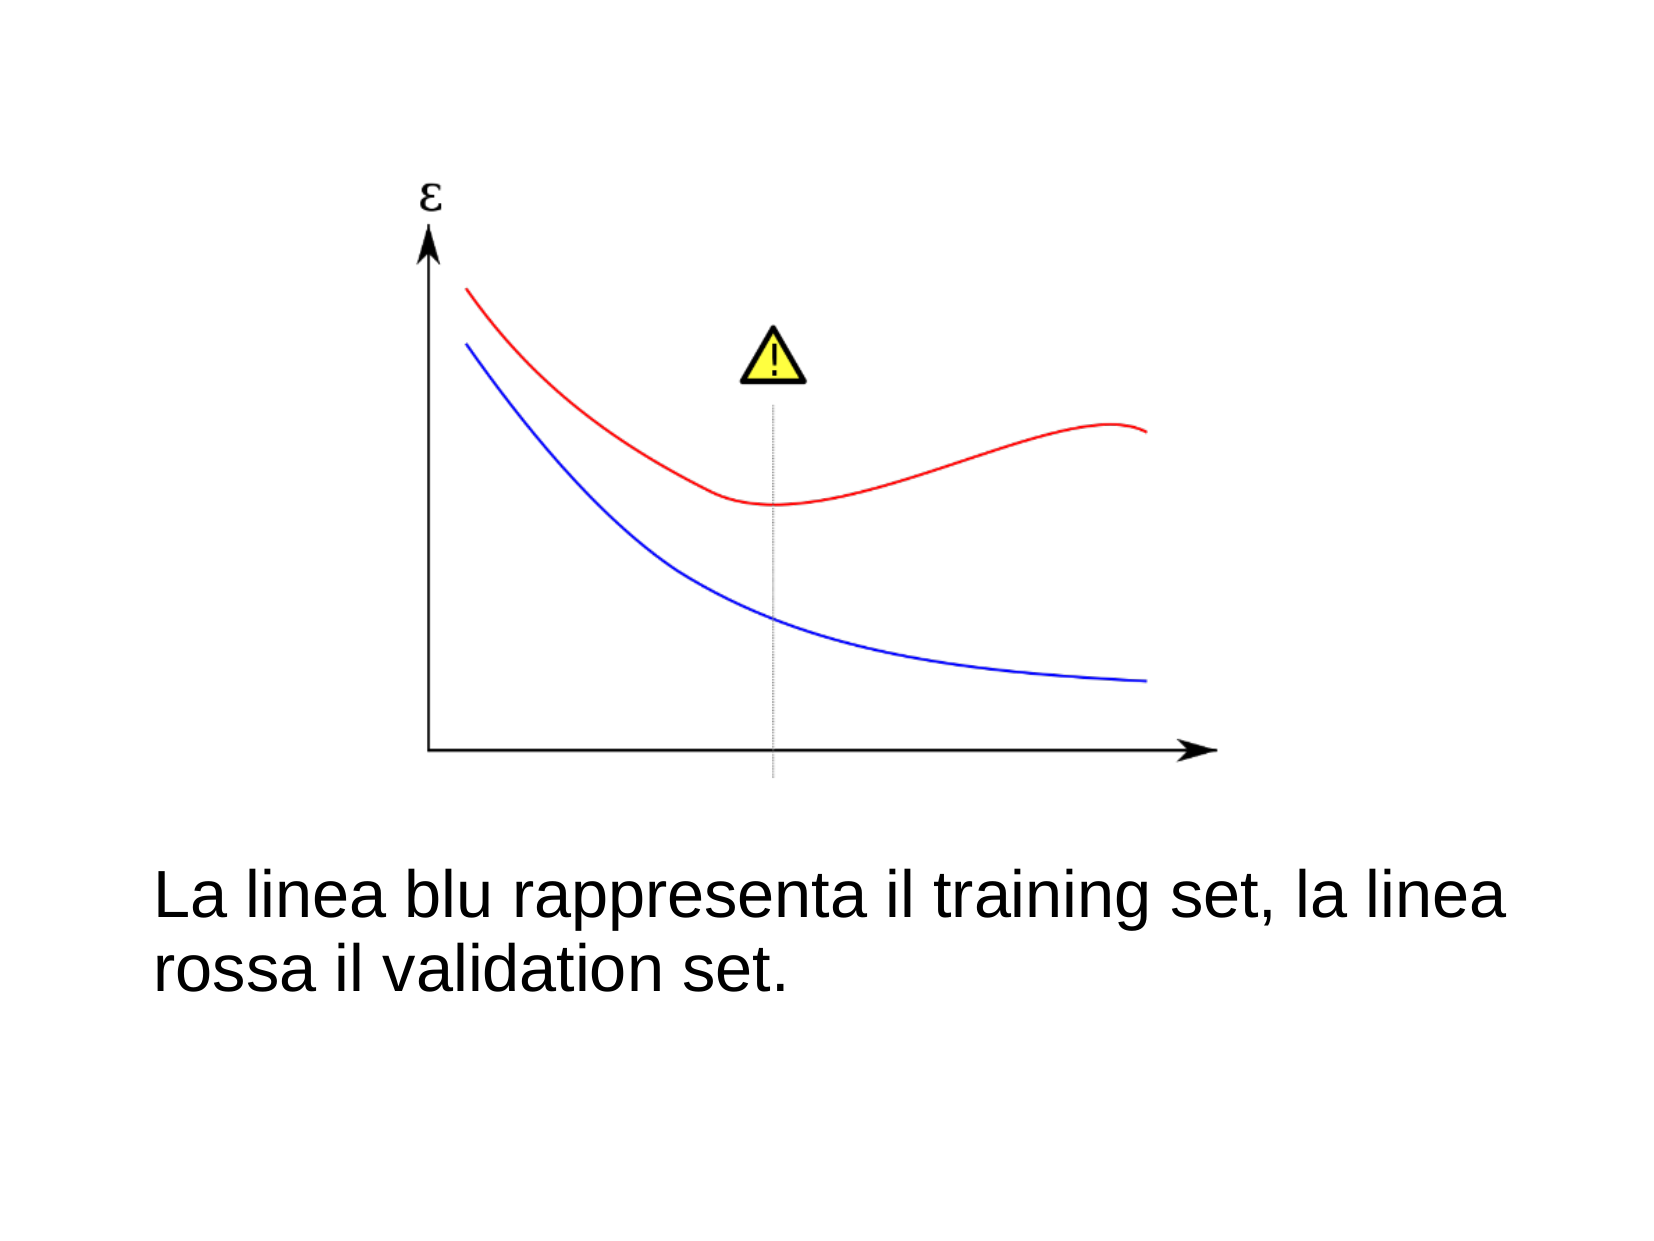

# La linea blu rappresenta il training set, la linea rossa il validation set.